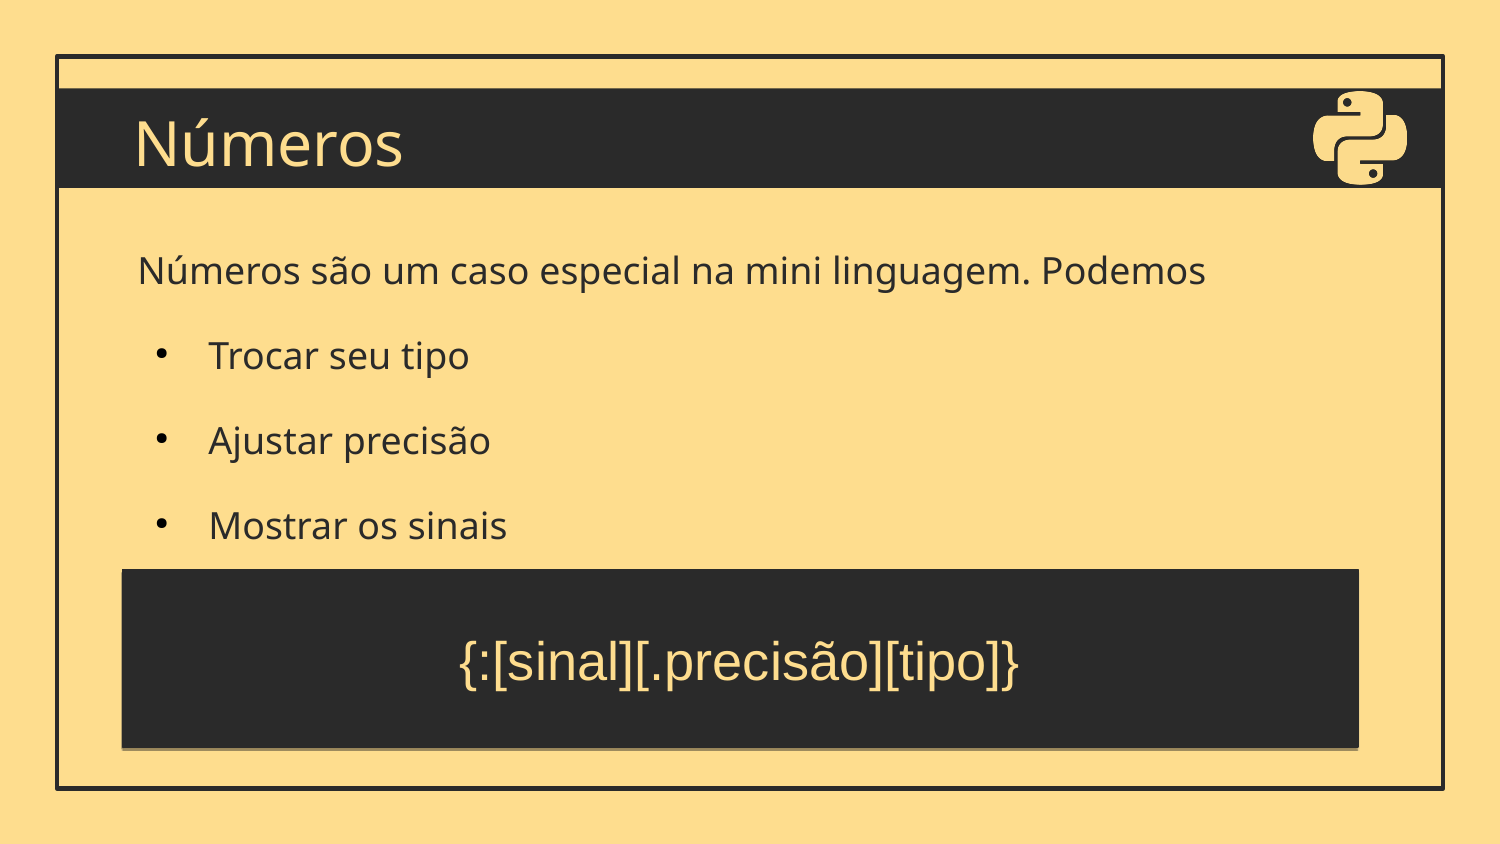

# Números
Números são um caso especial na mini linguagem. Podemos
Trocar seu tipo
Ajustar precisão
Mostrar os sinais
{:[sinal][.precisão][tipo]}